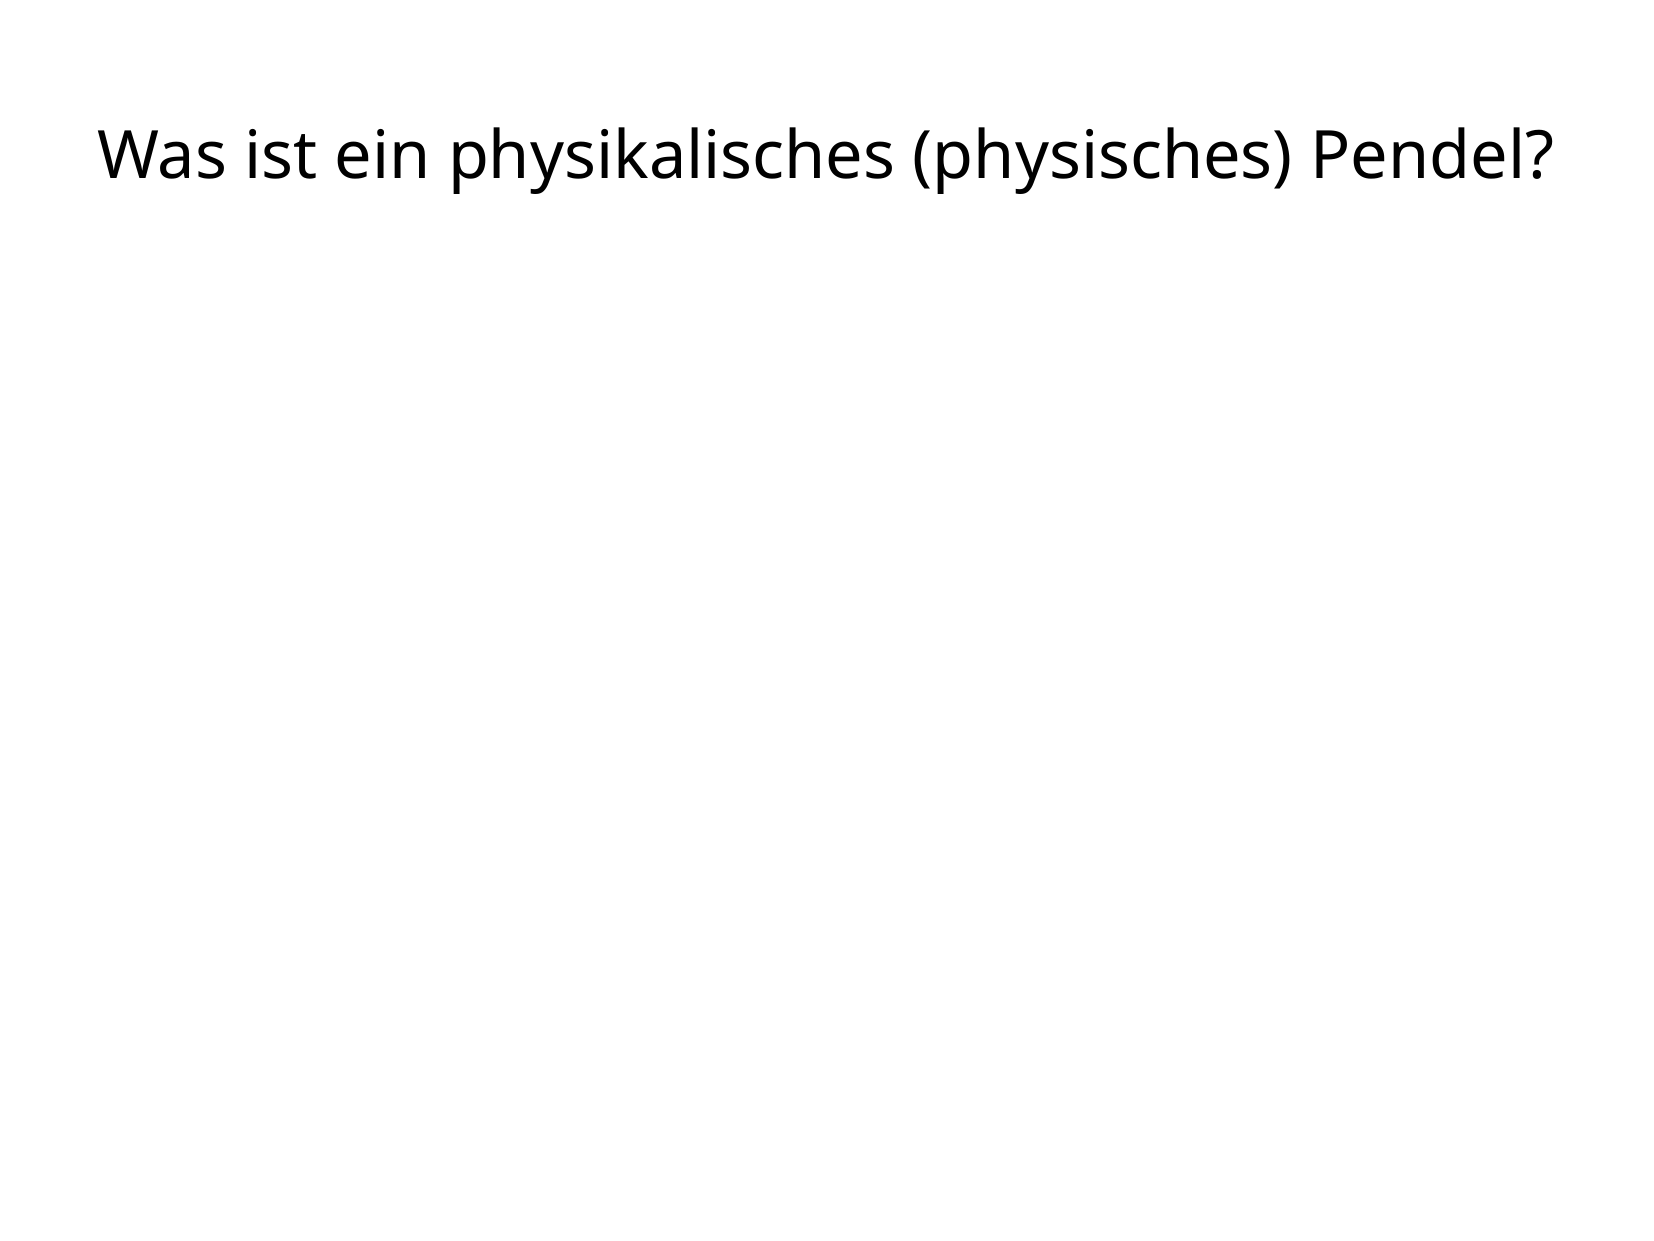

# Was ist ein physikalisches (physisches) Pendel?